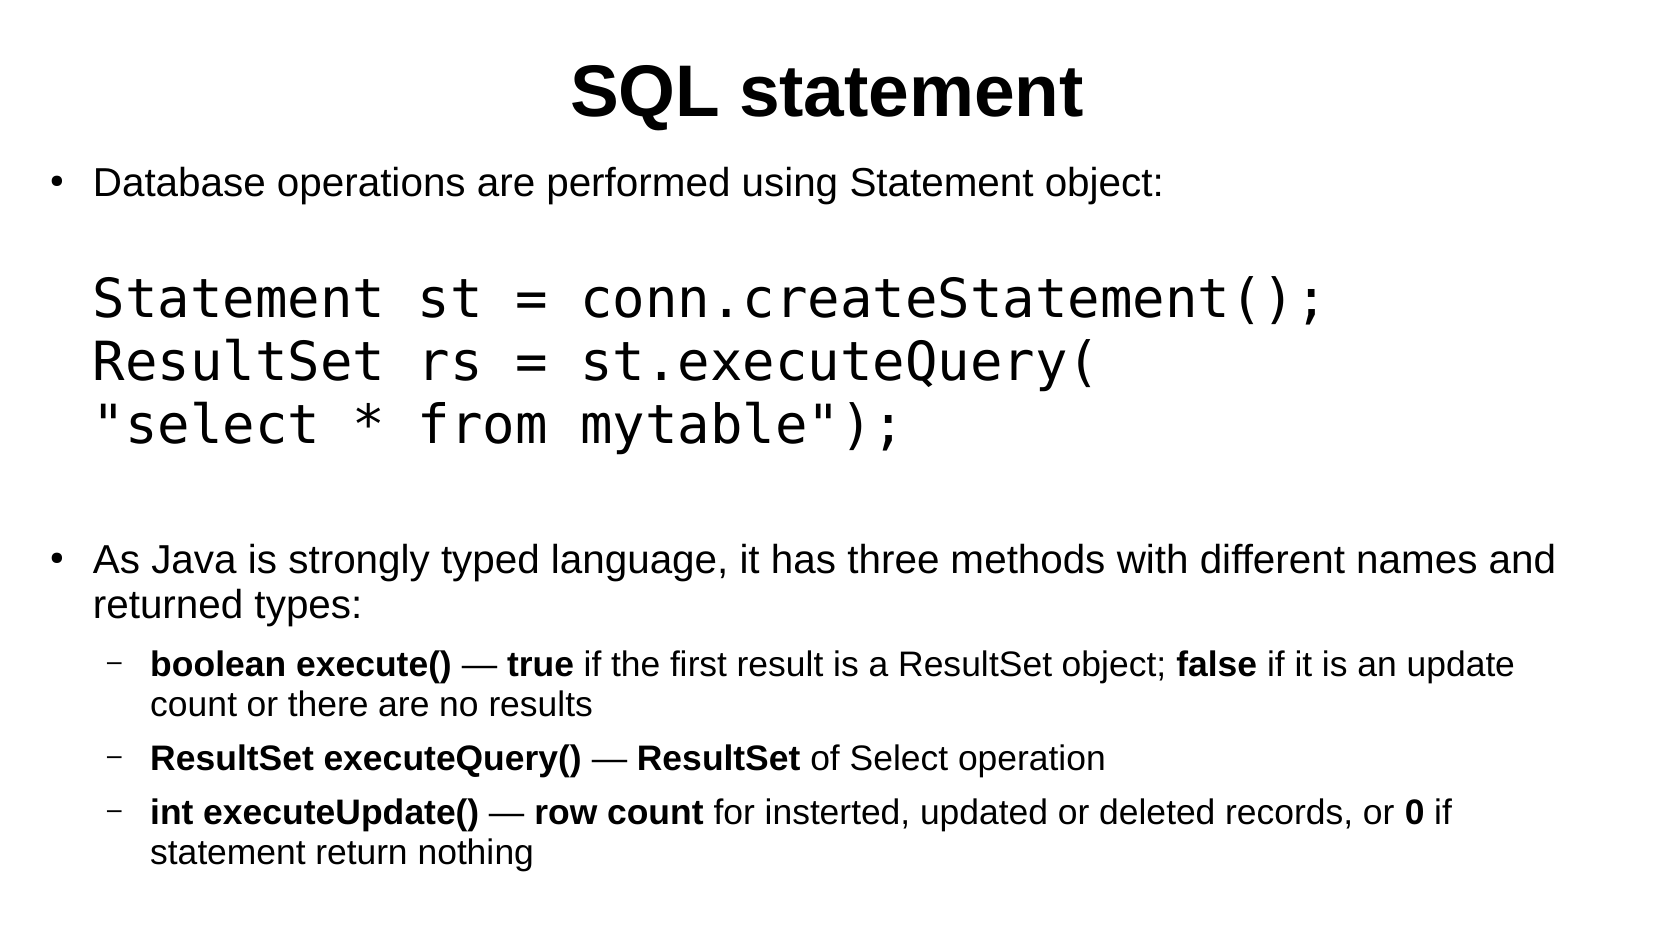

# SQL statement
Database operations are performed using Statement object:
Statement st = conn.createStatement();
ResultSet rs = st.executeQuery(
"select * from mytable");
As Java is strongly typed language, it has three methods with different names and returned types:
boolean execute() — true if the first result is a ResultSet object; false if it is an update count or there are no results
ResultSet executeQuery() — ResultSet of Select operation
int executeUpdate() — row count for insterted, updated or deleted records, or 0 if statement return nothing